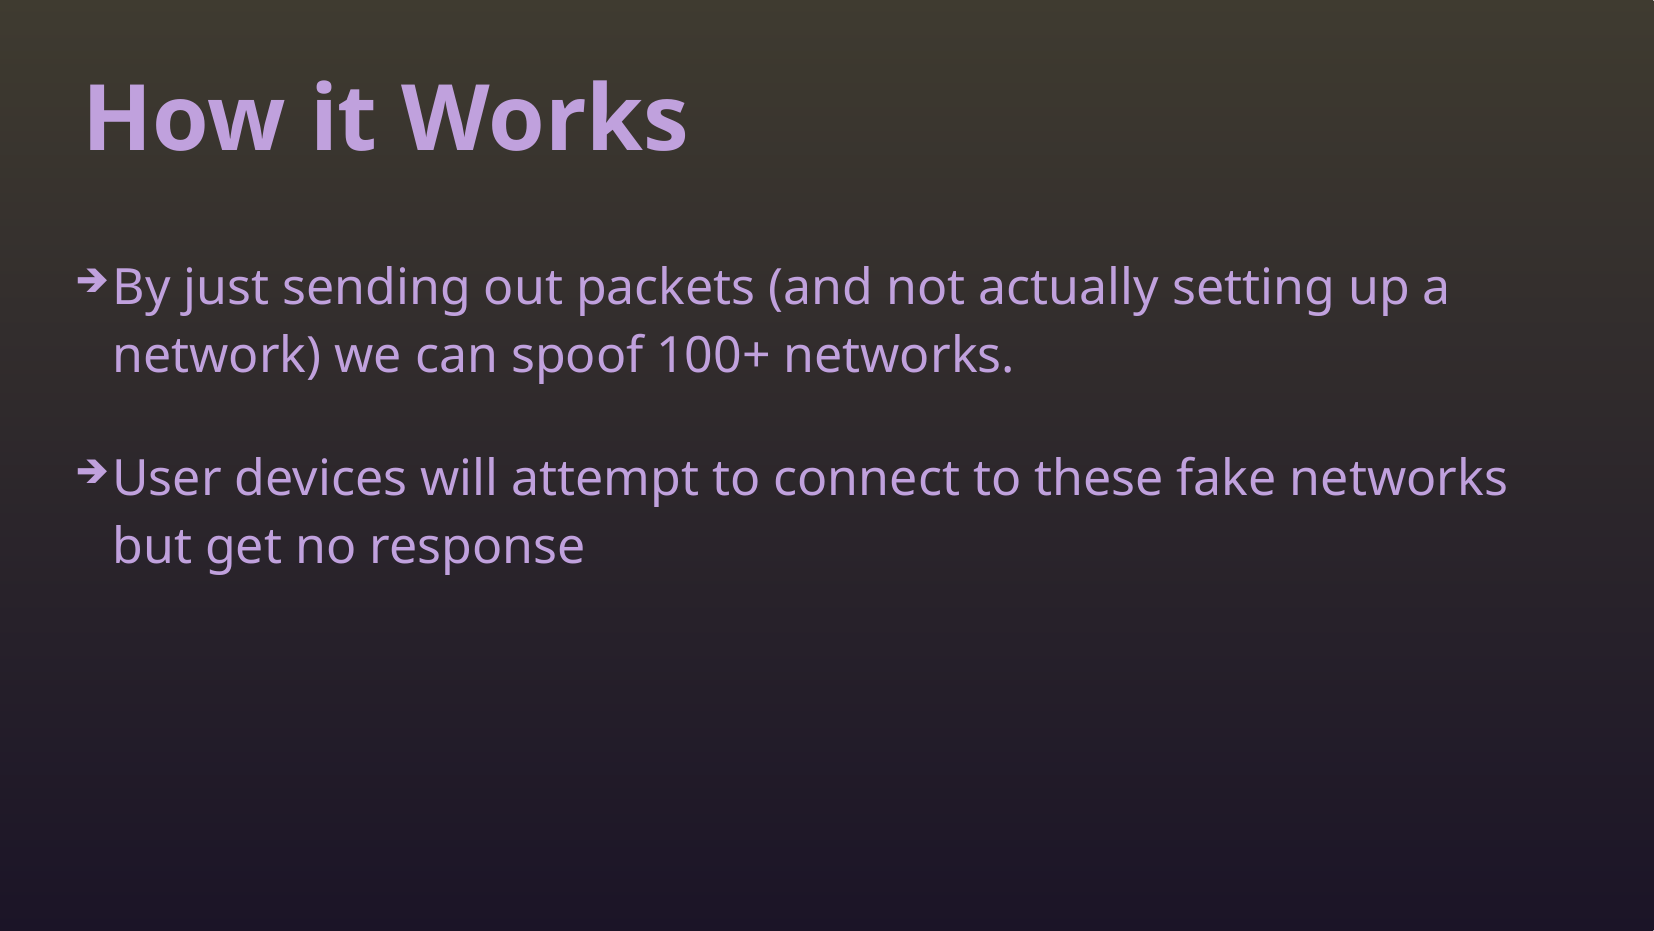

# How it Works
By just sending out packets (and not actually setting up a network) we can spoof 100+ networks.
User devices will attempt to connect to these fake networks but get no response